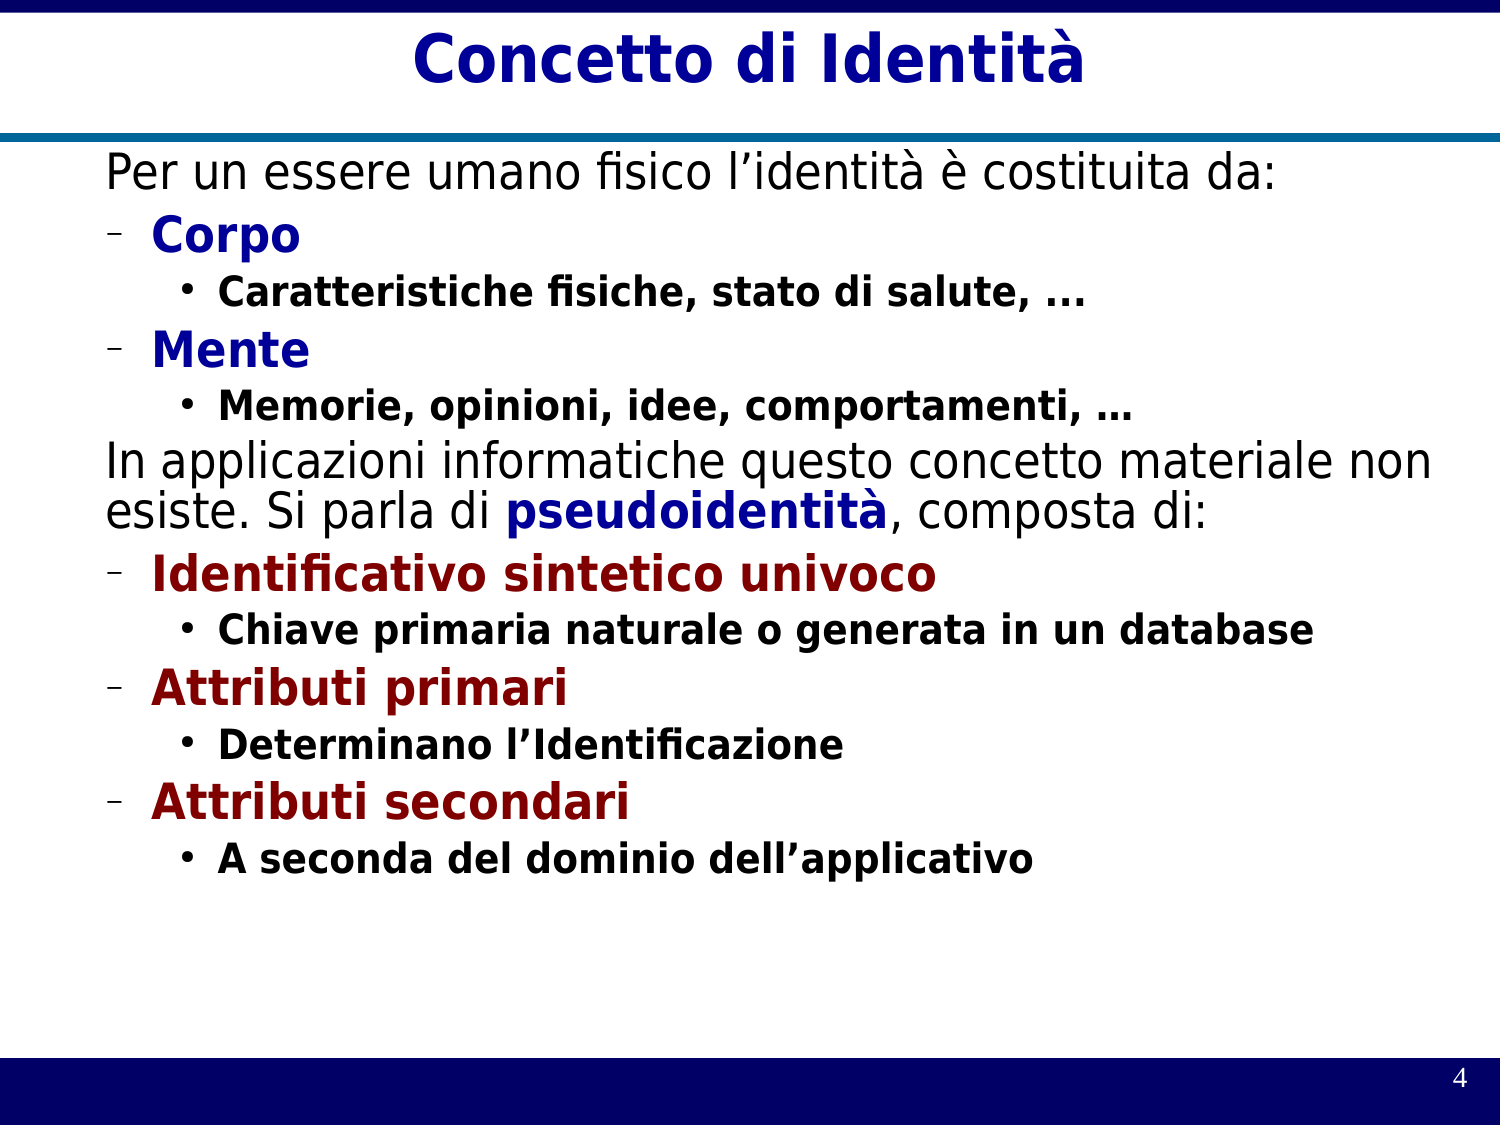

# Concetto di Identità
Per un essere umano fisico l’identità è costituita da:
Corpo
Caratteristiche fisiche, stato di salute, ...
Mente
Memorie, opinioni, idee, comportamenti, …
In applicazioni informatiche questo concetto materiale non esiste. Si parla di pseudoidentità, composta di:
Identificativo sintetico univoco
Chiave primaria naturale o generata in un database
Attributi primari
Determinano l’Identificazione
Attributi secondari
A seconda del dominio dell’applicativo